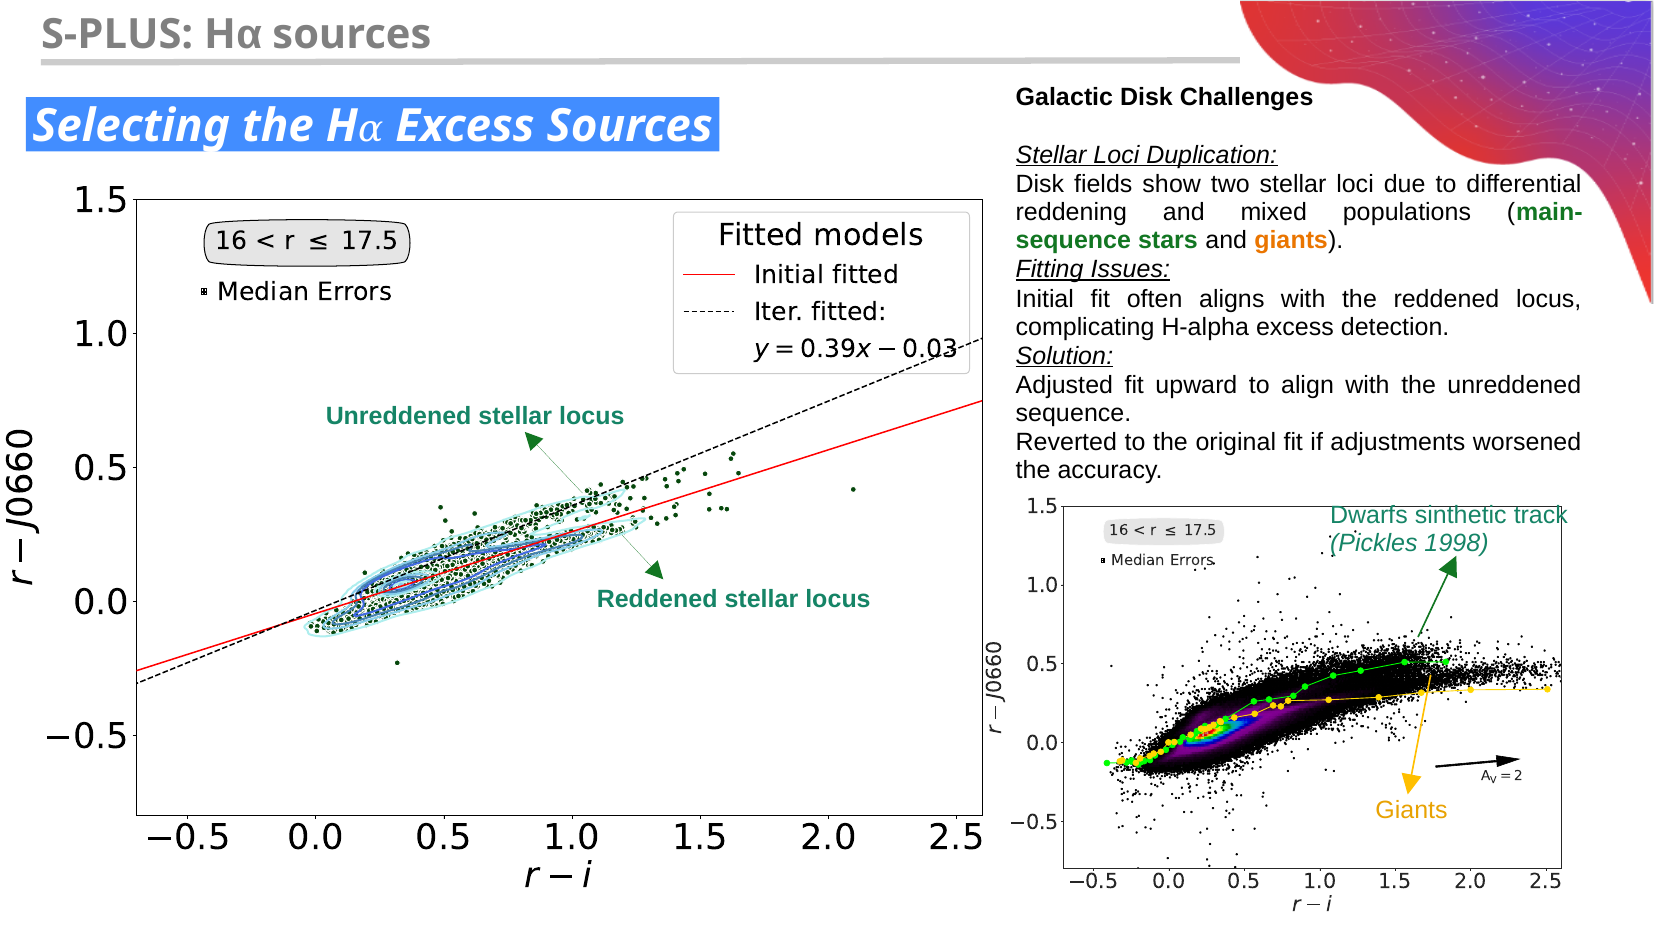

S-PLUS: Hα sources
Galactic Disk Challenges
Stellar Loci Duplication:
Disk fields show two stellar loci due to differential reddening and mixed populations (main-sequence stars and giants).
Fitting Issues:
Initial fit often aligns with the reddened locus, complicating H-alpha excess detection.
Solution:
Adjusted fit upward to align with the unreddened sequence.
Reverted to the original fit if adjustments worsened the accuracy.
Selecting the H𝛼 Excess Sources
Unreddened stellar locus
Dwarfs sinthetic track (Pickles 1998)
Reddened stellar locus
Giants